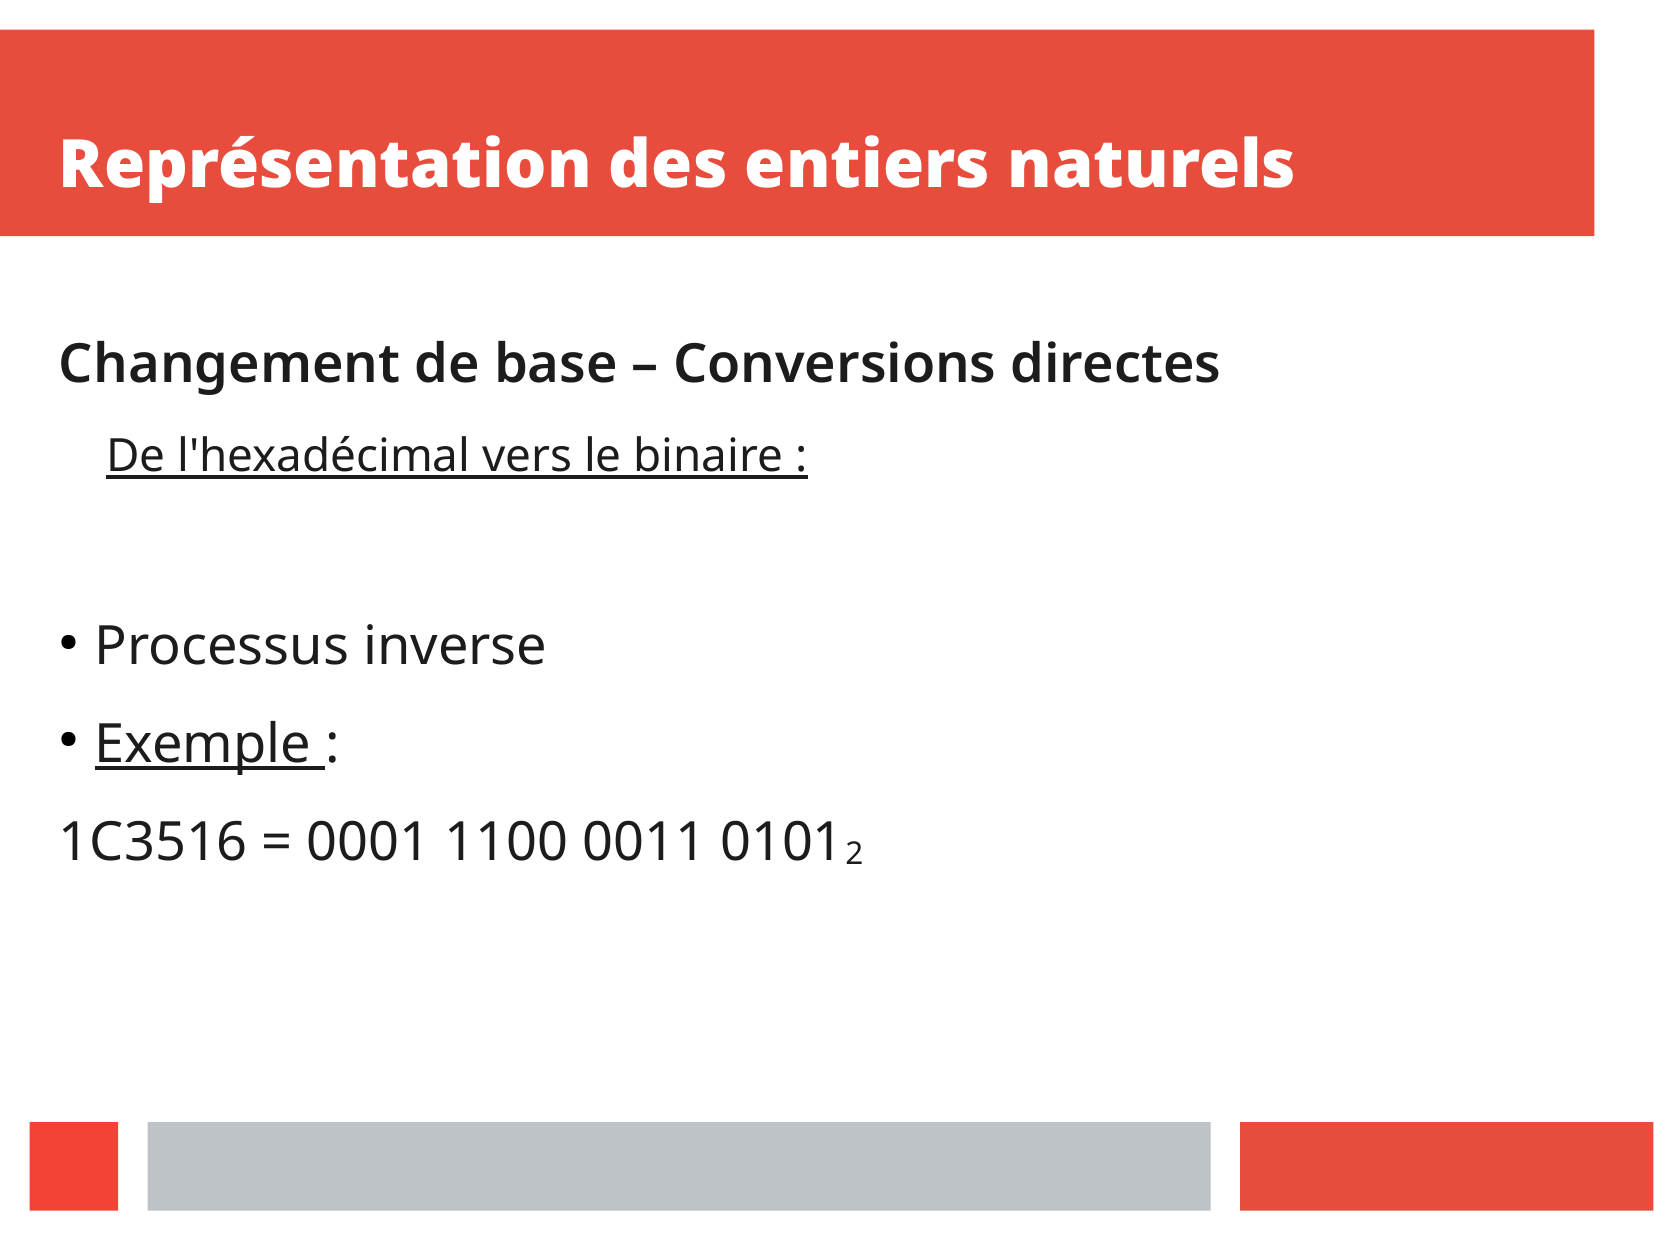

# Représentation des entiers naturels
Changement de base – Conversions directes
De l'hexadécimal vers le binaire :
Processus inverse
Exemple :
1C3516 = 0001 1100 0011 01012